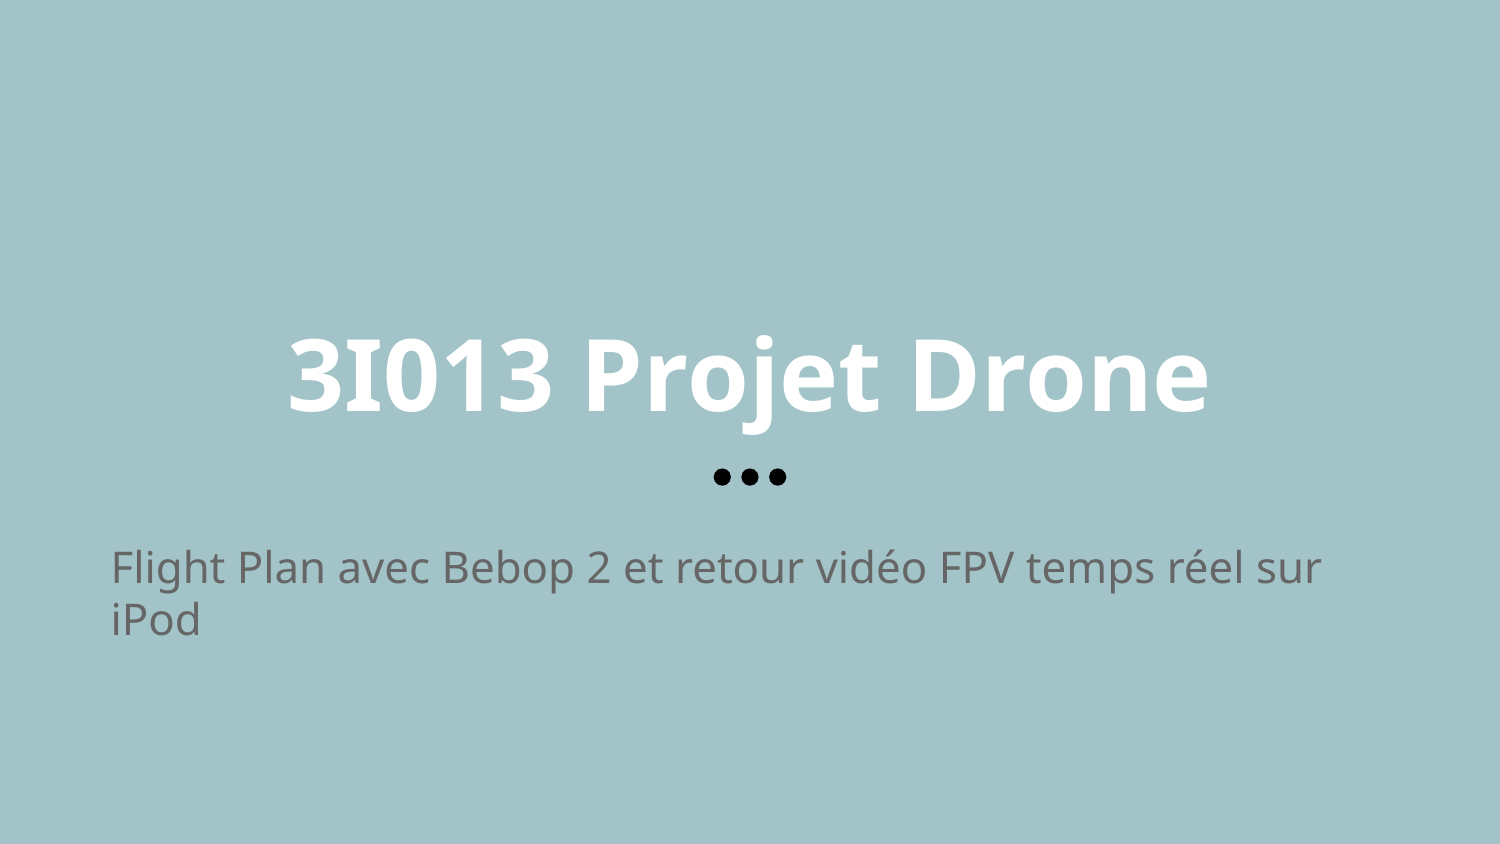

# 3I013 Projet Drone
Flight Plan avec Bebop 2 et retour vidéo FPV temps réel sur iPod